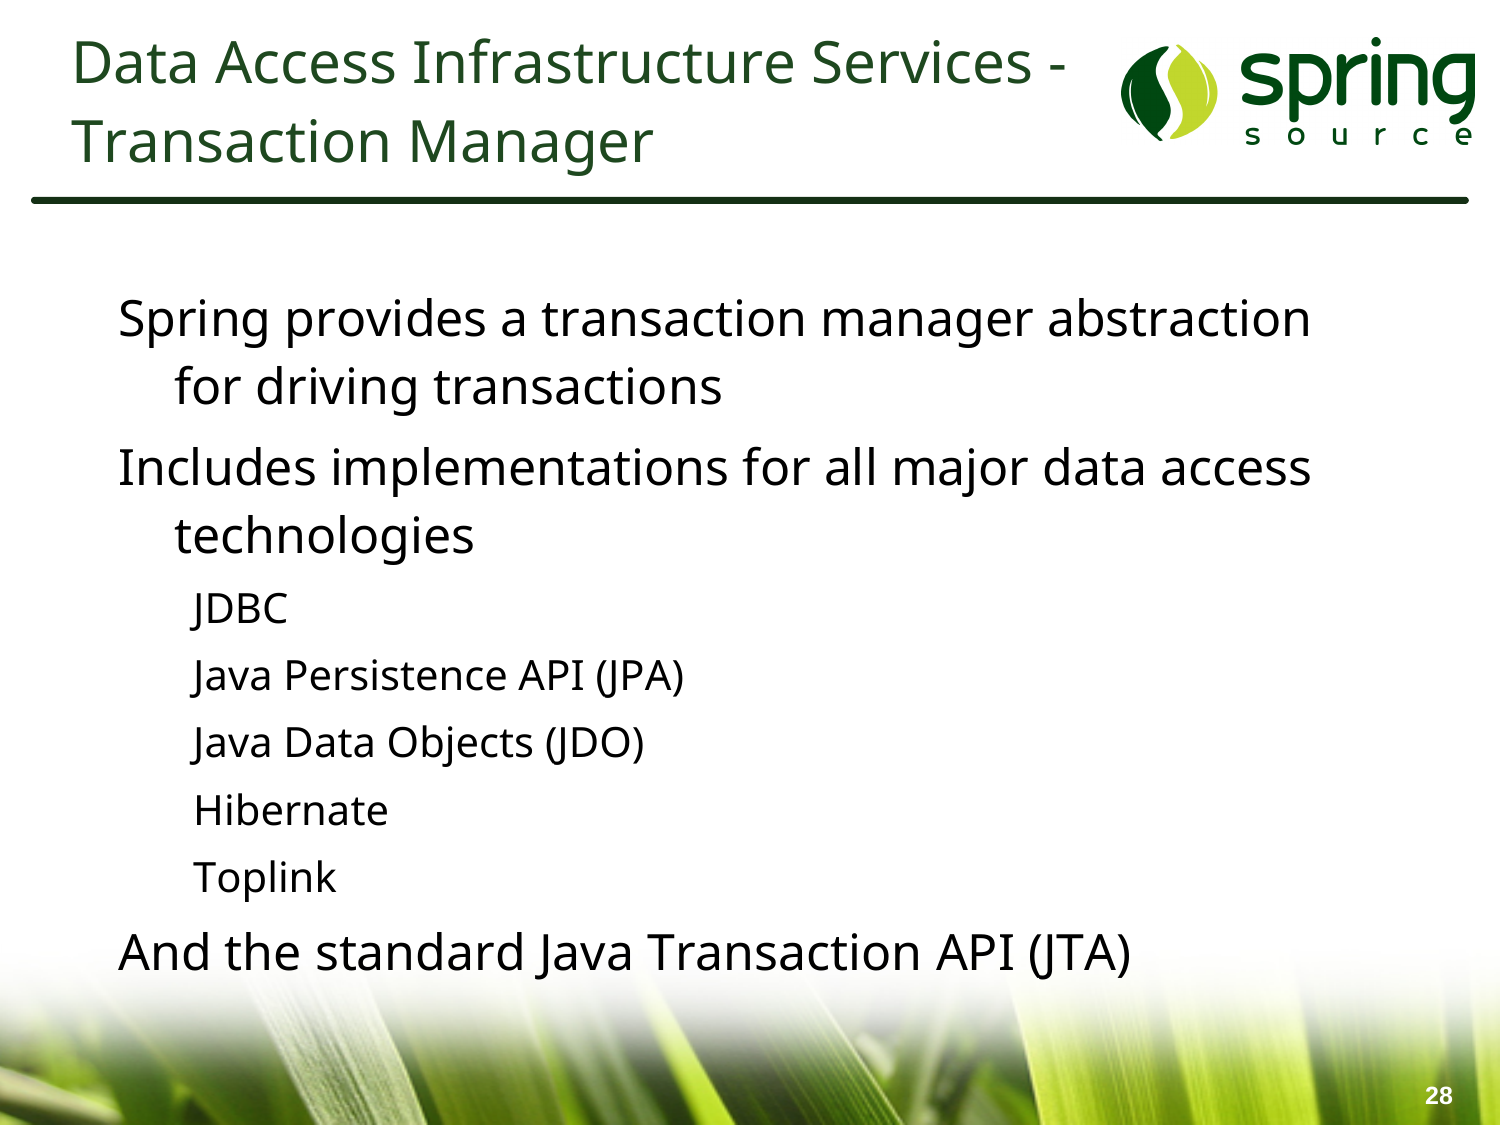

# Data Access Infrastructure Services - Transaction Manager
Spring provides a transaction manager abstraction for driving transactions
Includes implementations for all major data access technologies
JDBC
Java Persistence API (JPA)
Java Data Objects (JDO)
Hibernate
Toplink
And the standard Java Transaction API (JTA)